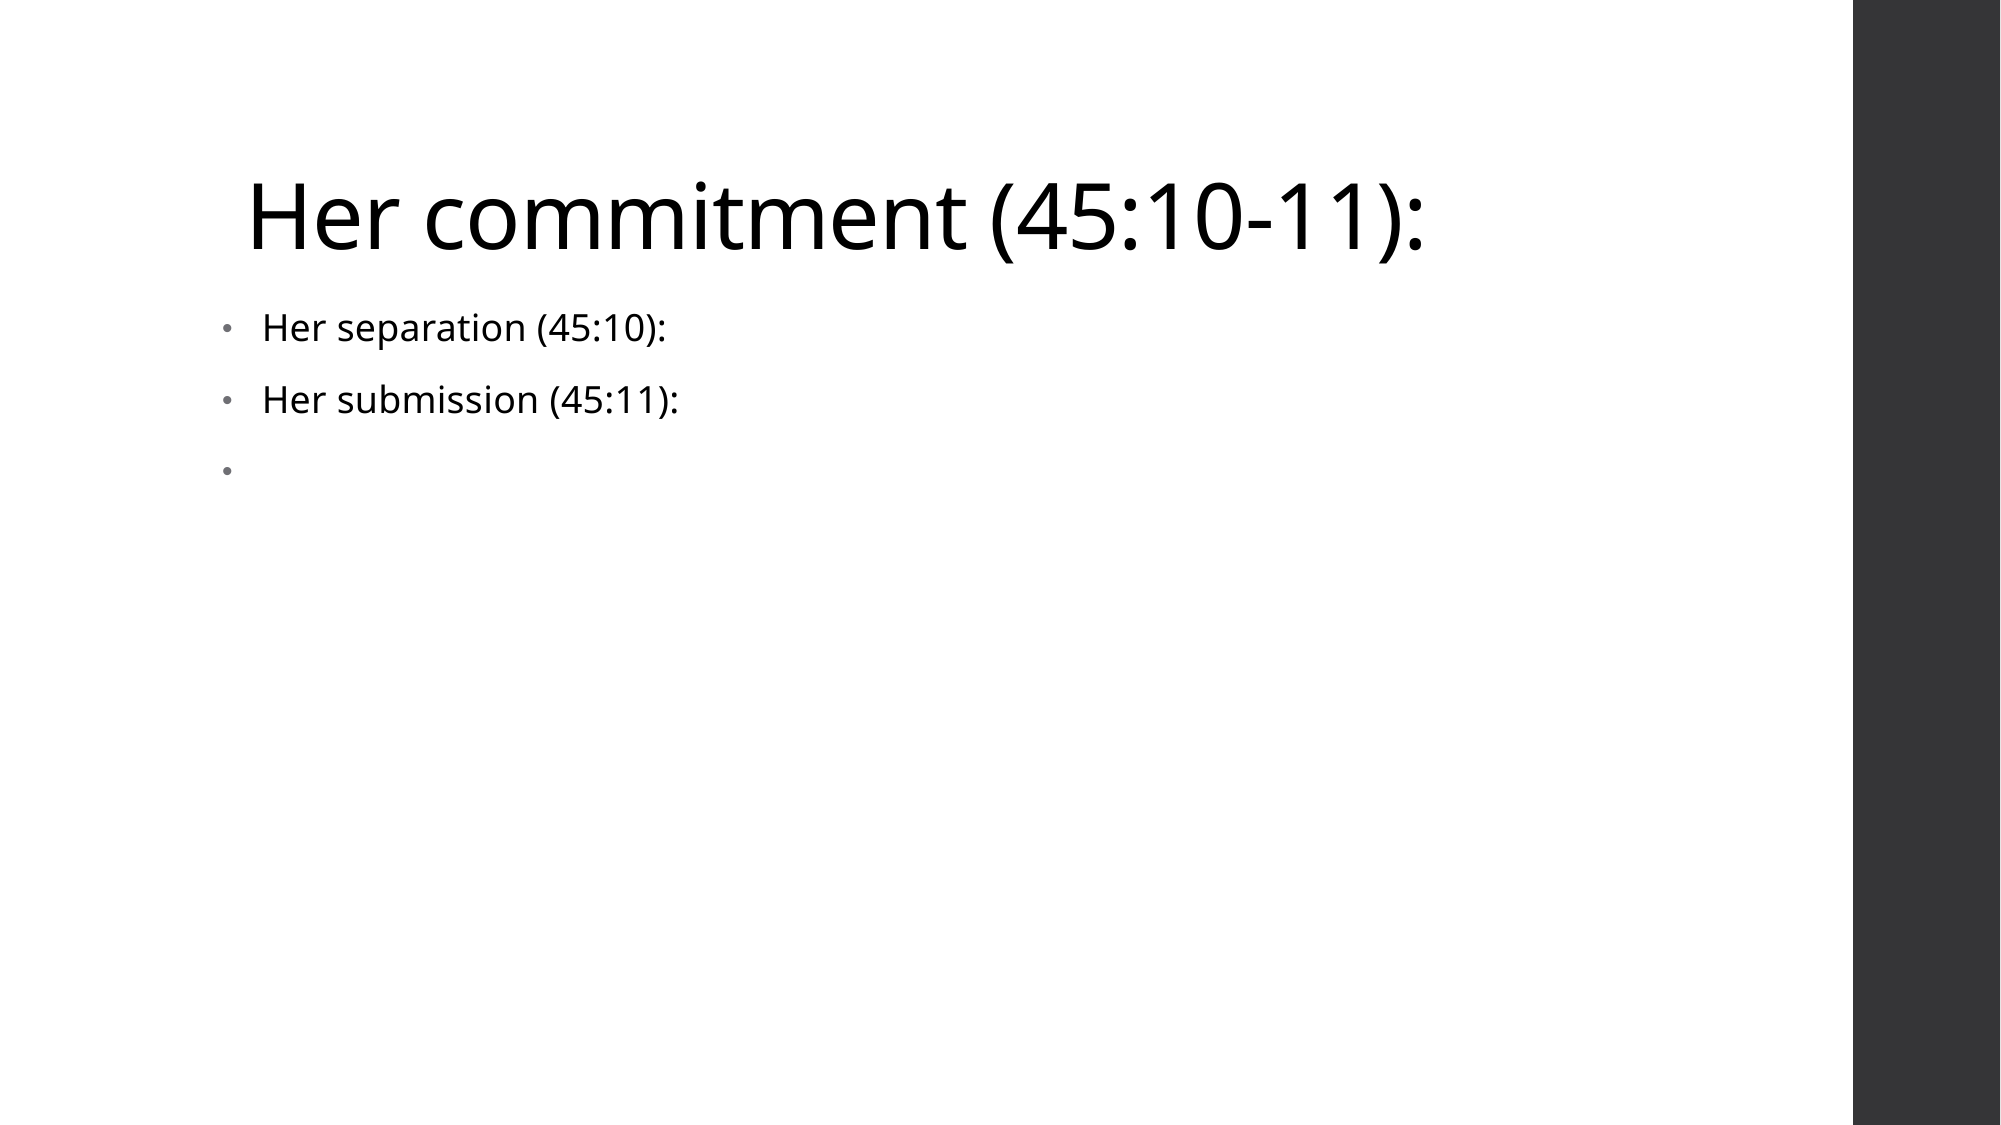

# Her commitment (45:10-11):
 Her separation (45:10):
 Her submission (45:11):